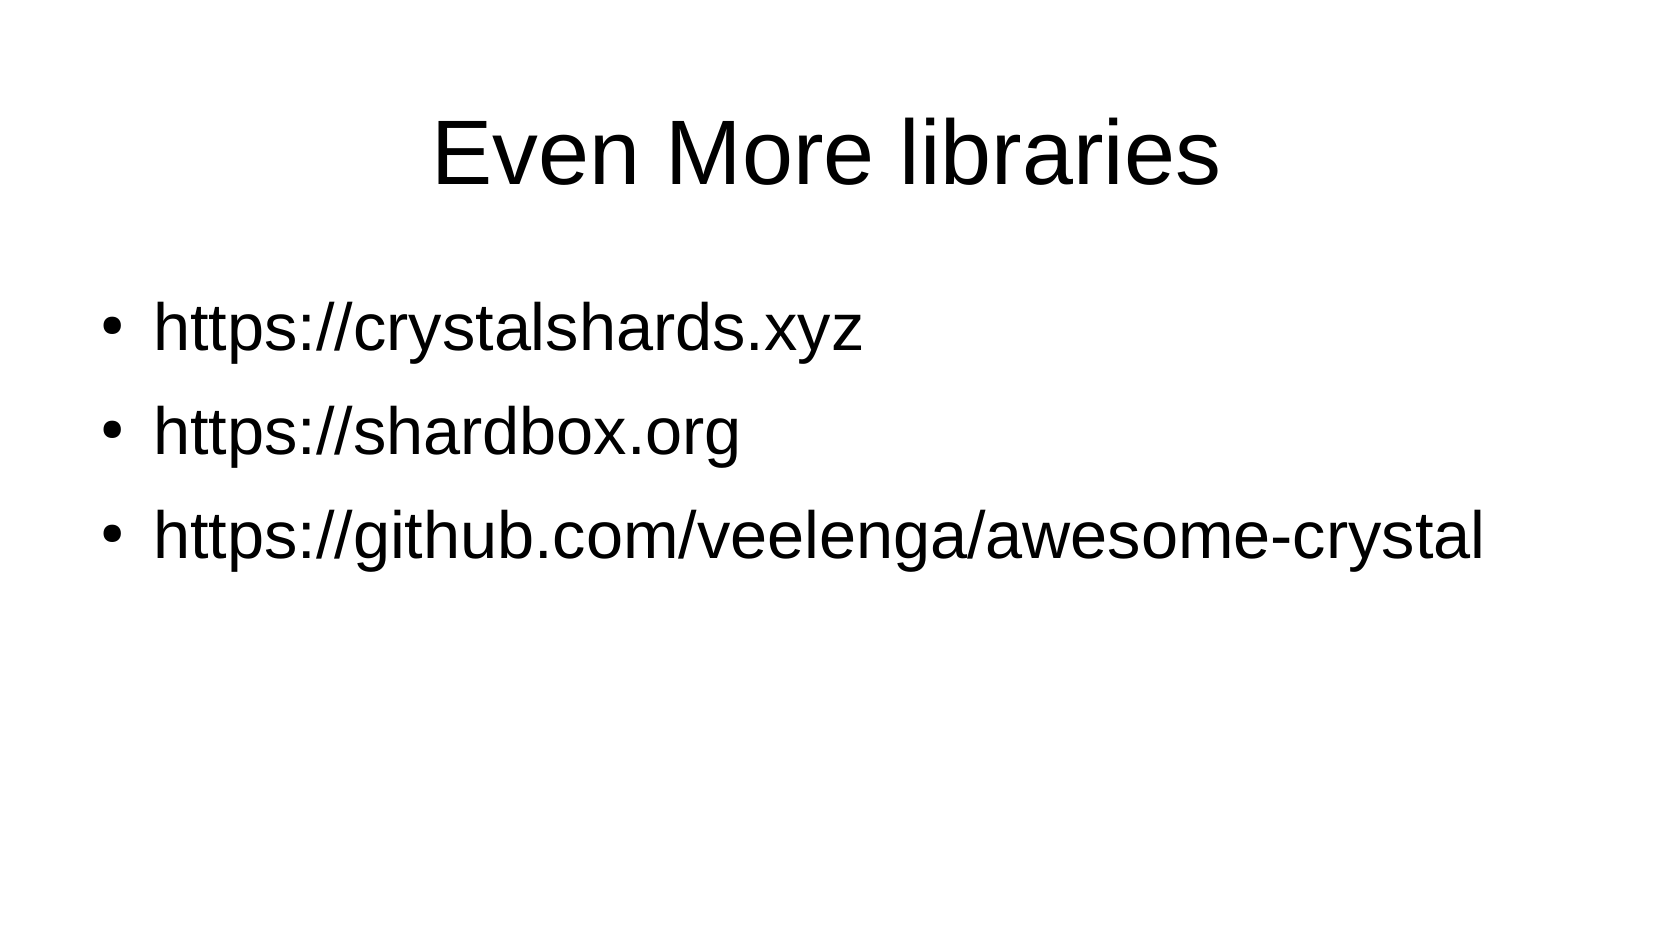

# Even More libraries
https://crystalshards.xyz
https://shardbox.org
https://github.com/veelenga/awesome-crystal